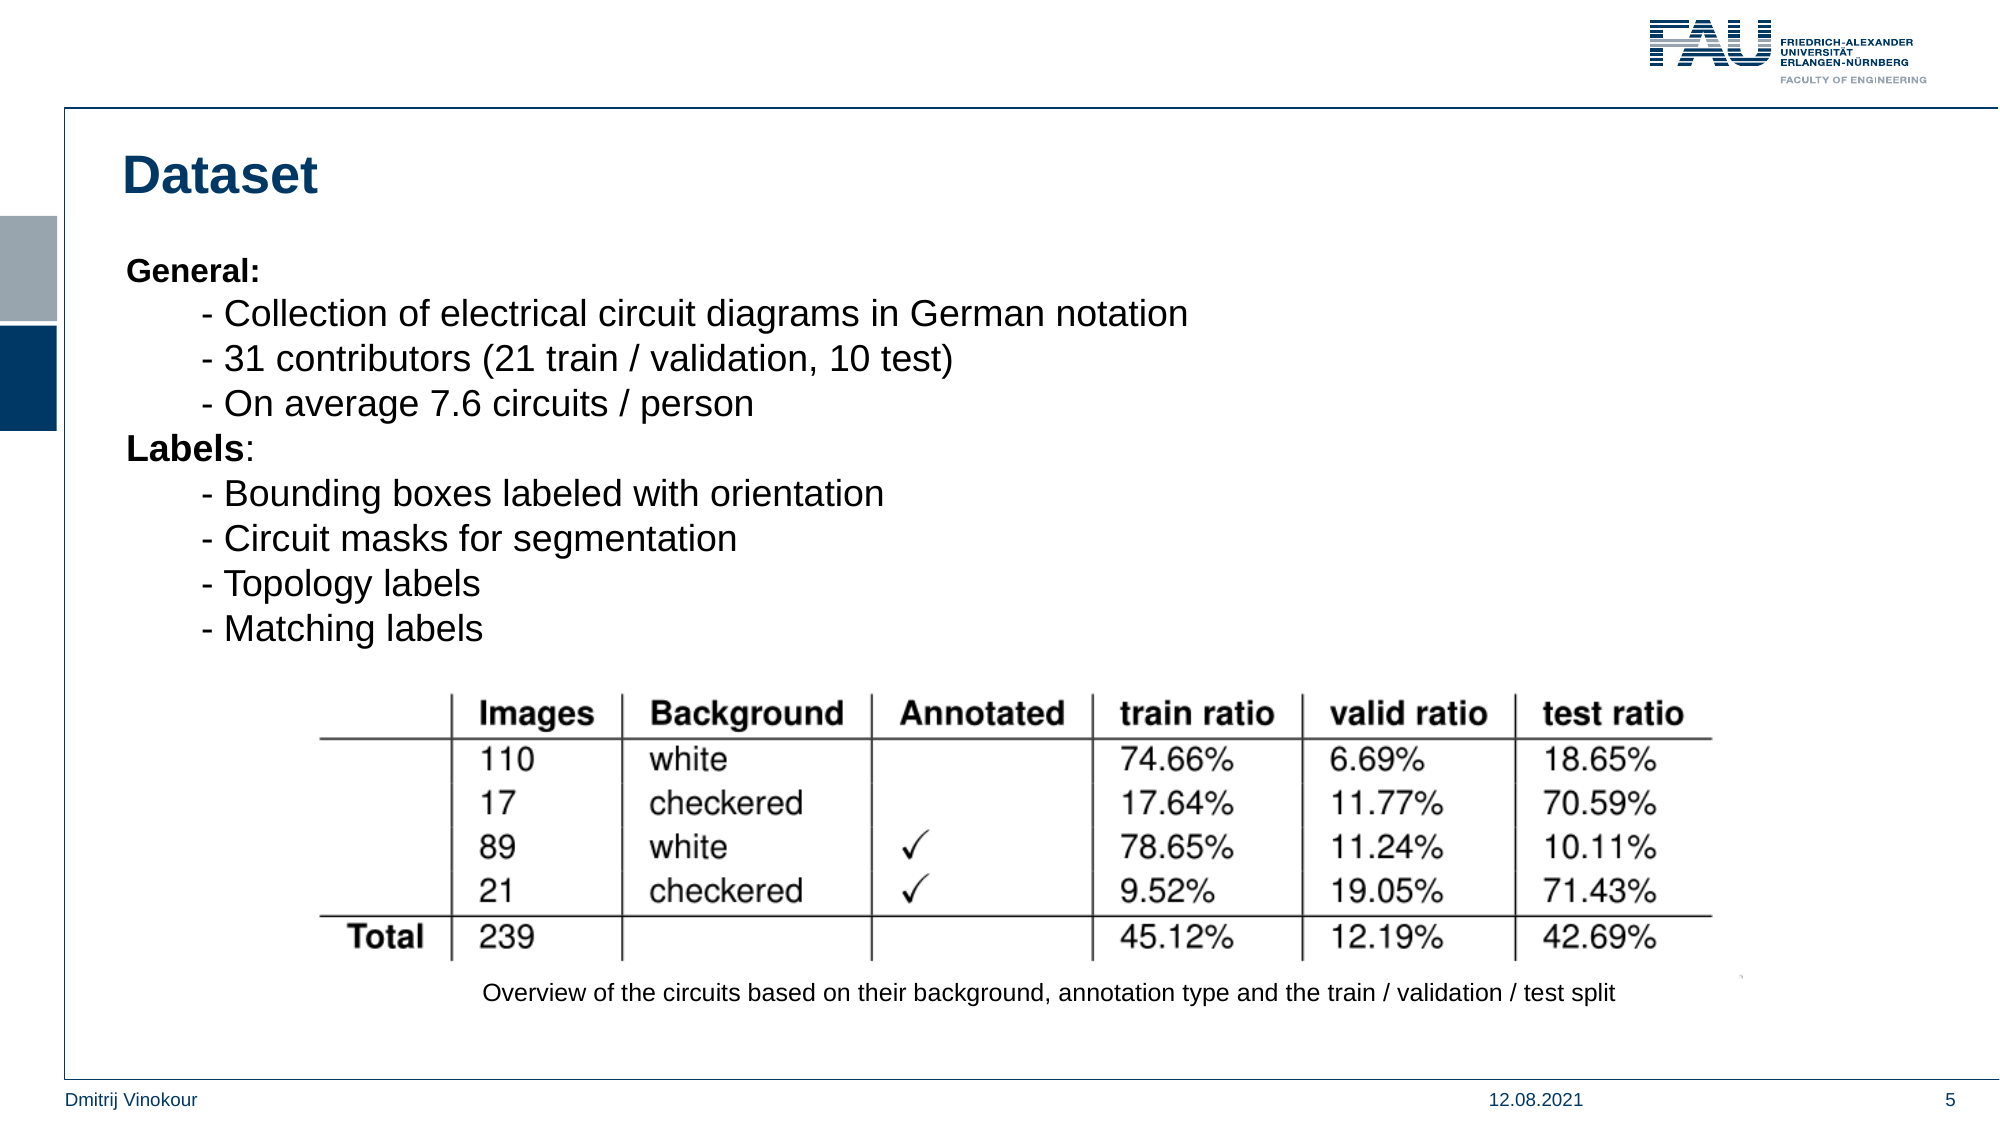

Dataset
General:
	- Collection of electrical circuit diagrams in German notation
	- 31 contributors (21 train / validation, 10 test)
	- On average 7.6 circuits / person
Labels:
	- Bounding boxes labeled with orientation
	- Circuit masks for segmentation
	- Topology labels
	- Matching labels
Overview of the circuits based on their background, annotation type and the train / validation / test split
12.08.2021
Dmitrij Vinokour